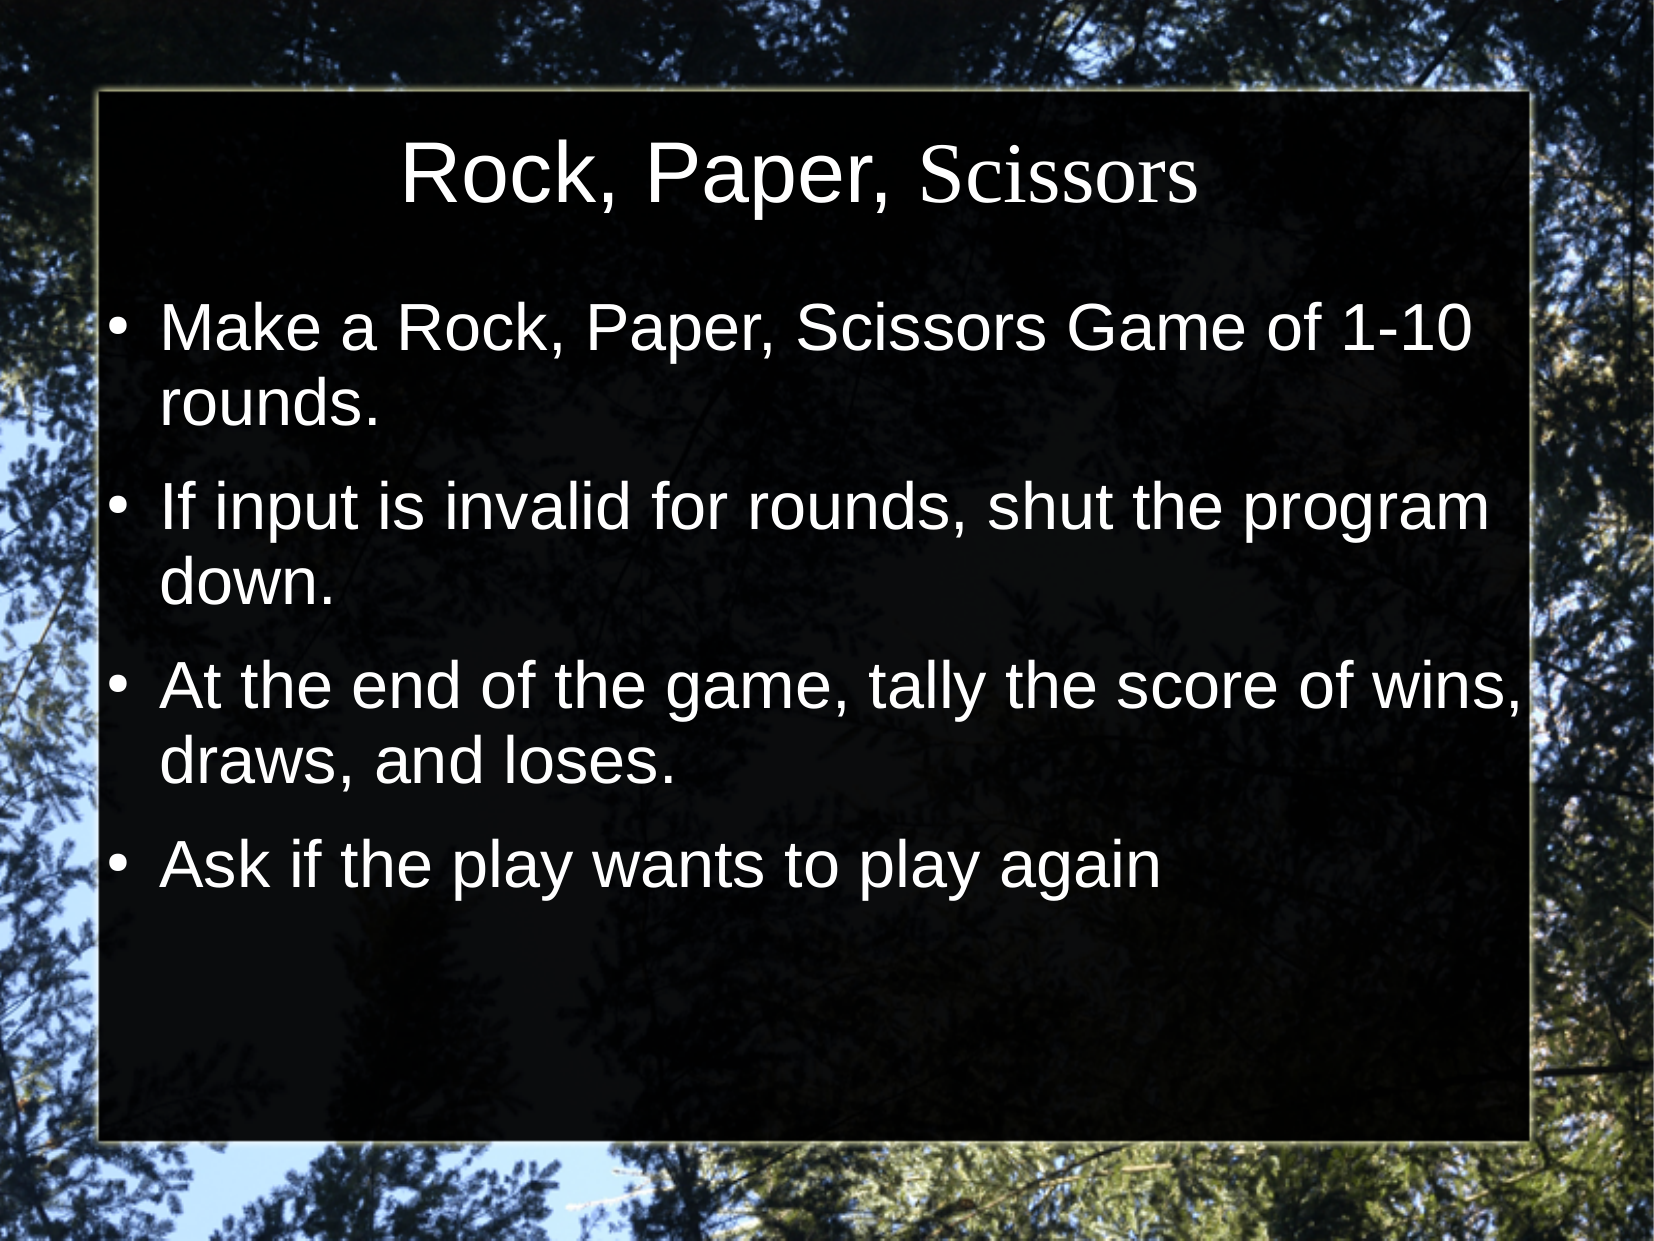

# Rock, Paper, Scissors
Make a Rock, Paper, Scissors Game of 1-10 rounds.
If input is invalid for rounds, shut the program down.
At the end of the game, tally the score of wins, draws, and loses.
Ask if the play wants to play again